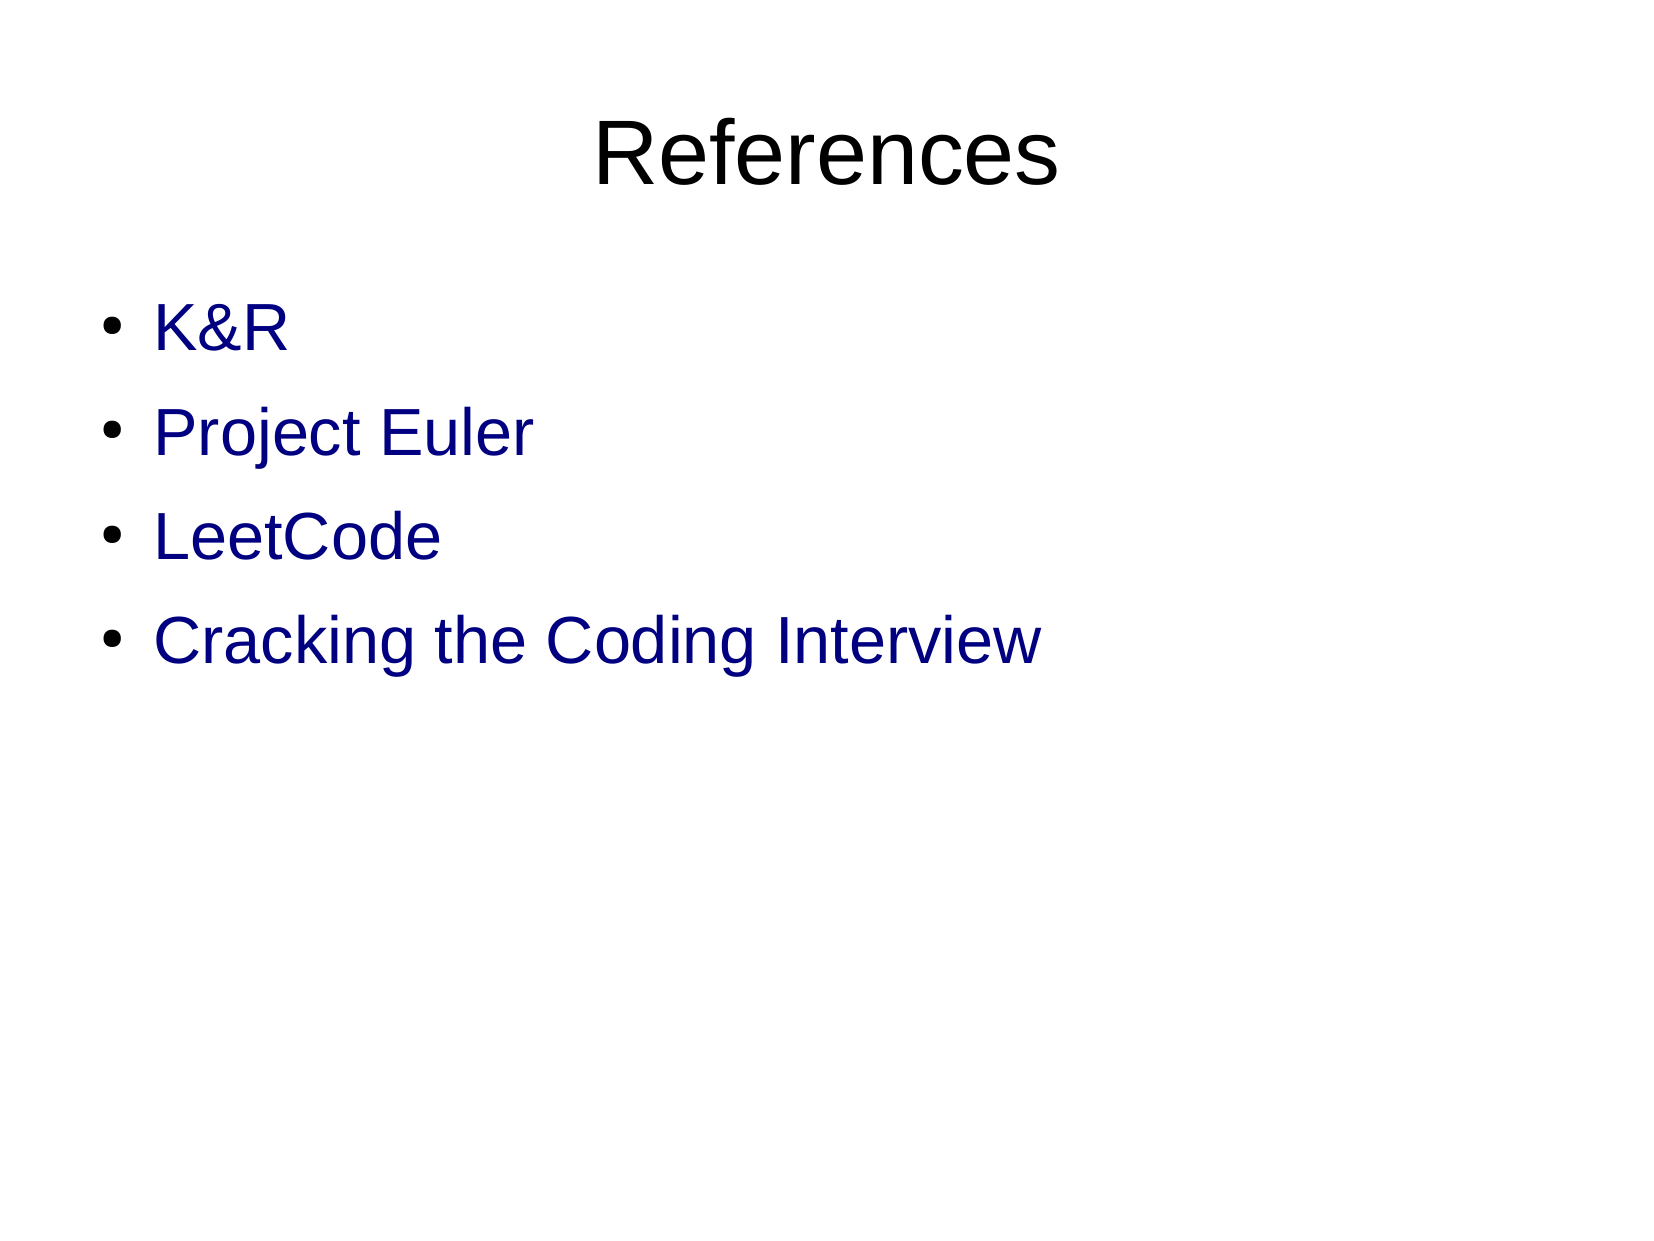

# References
K&R
Project Euler
LeetCode
Cracking the Coding Interview